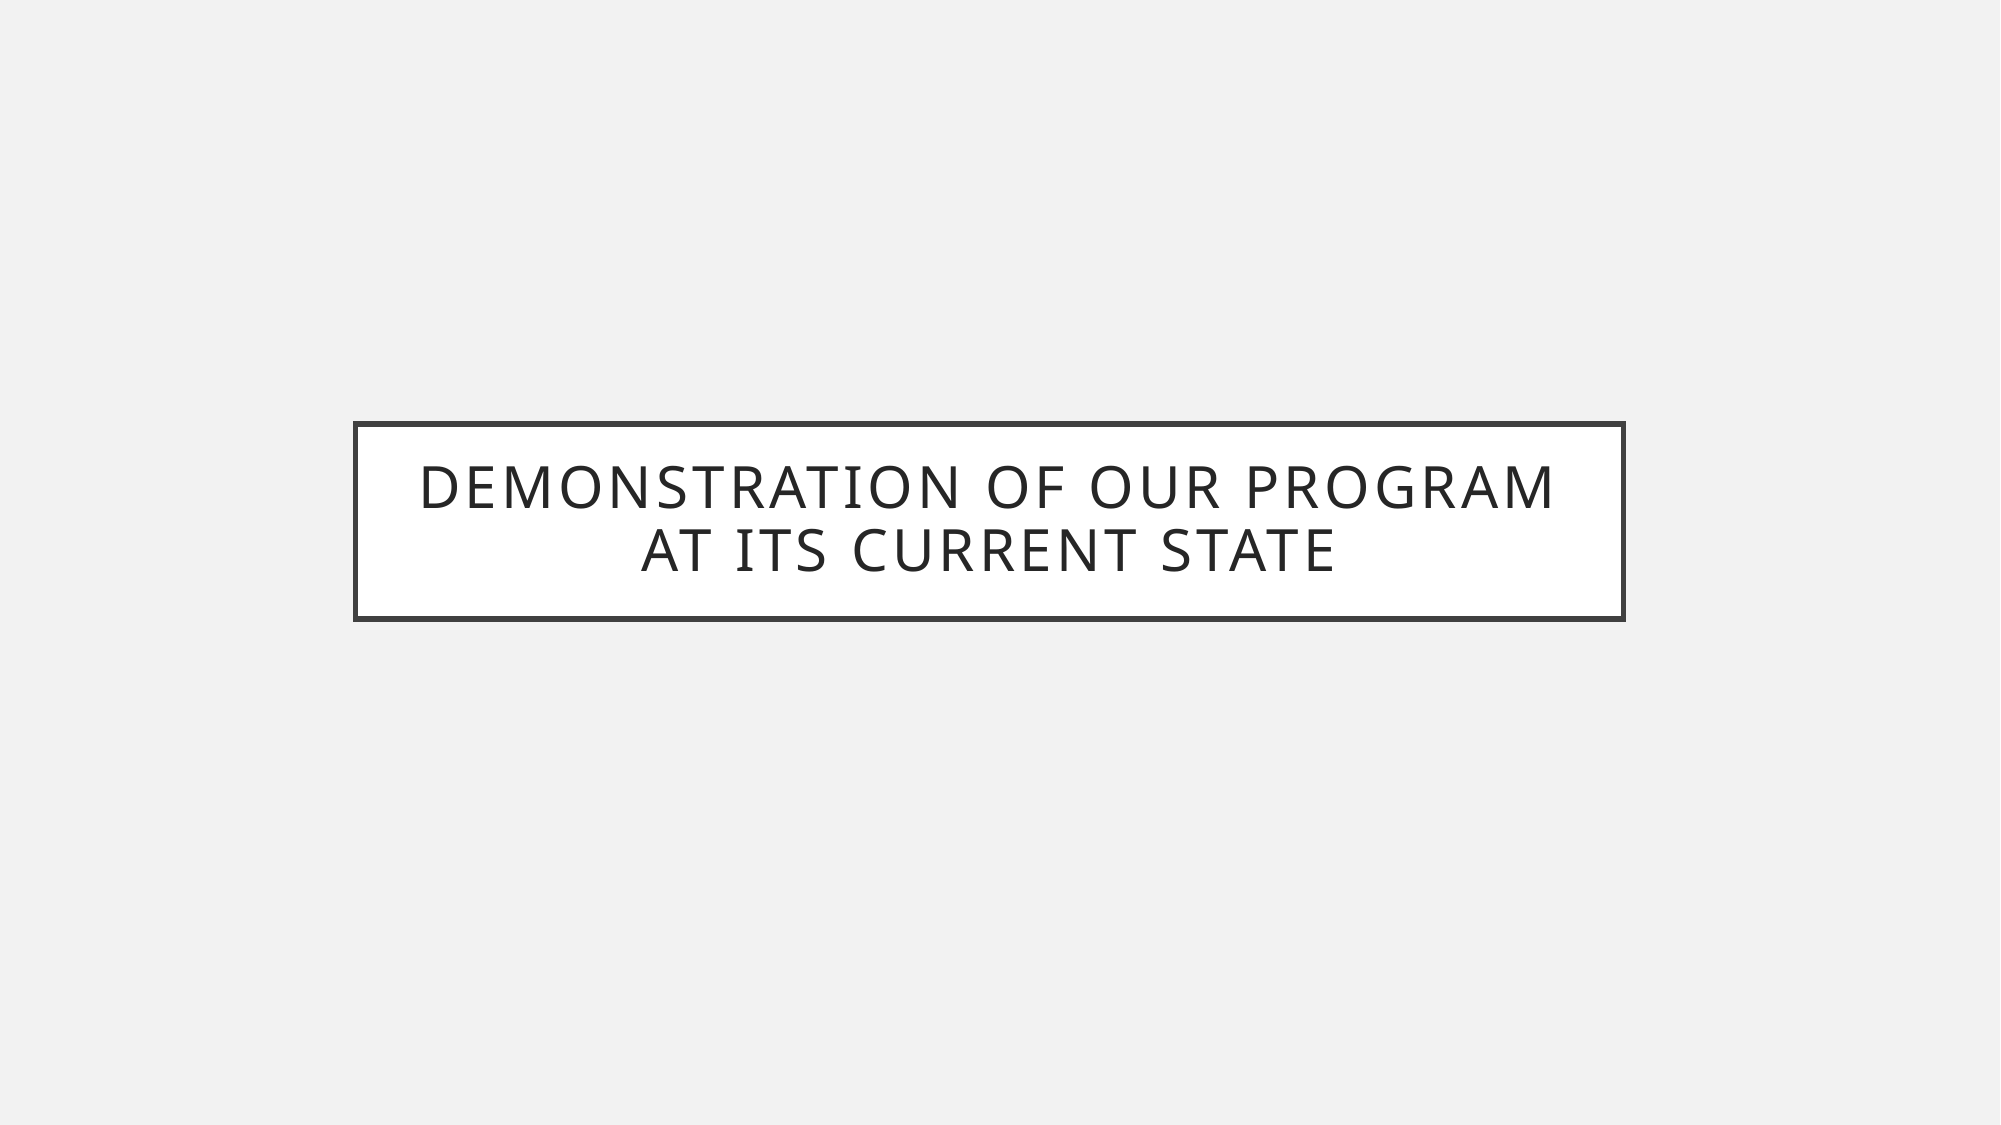

# Demonstration of our program at its current state